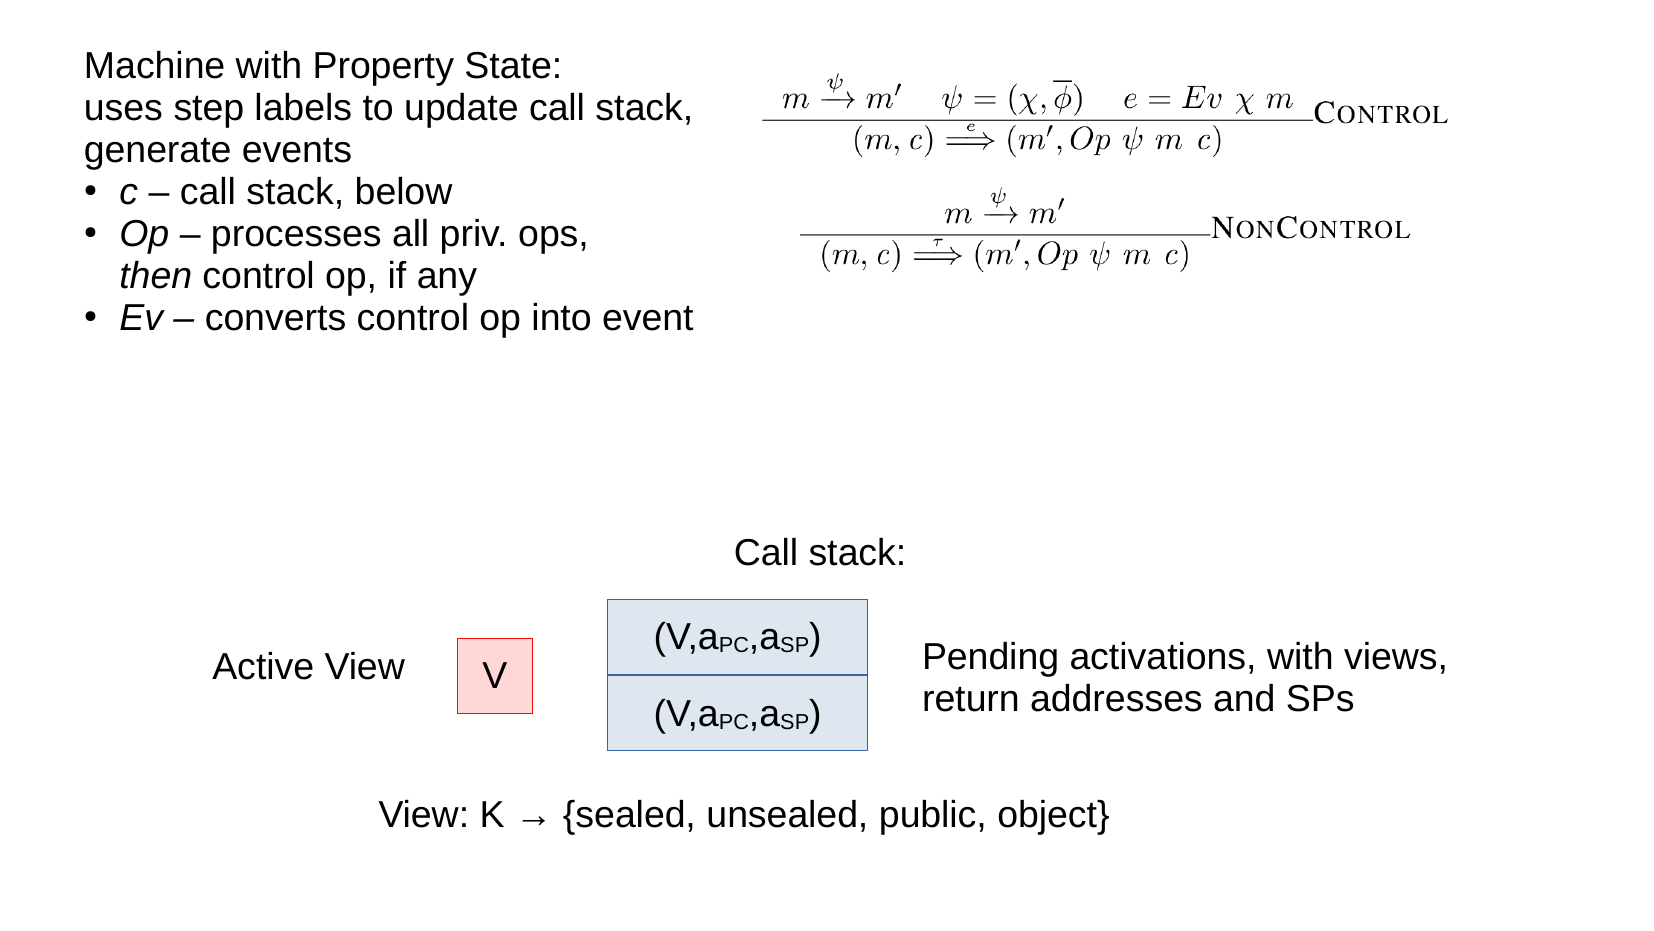

Machine with Property State:
uses step labels to update call stack,
generate events
c – call stack, below
Op – processes all priv. ops,
then control op, if any
Ev – converts control op into event
Call stack:
(V,aPC,aSP)
Pending activations, with views,
return addresses and SPs
Active View
V
(V,aPC,aSP)
View: K → {sealed, unsealed, public, object}